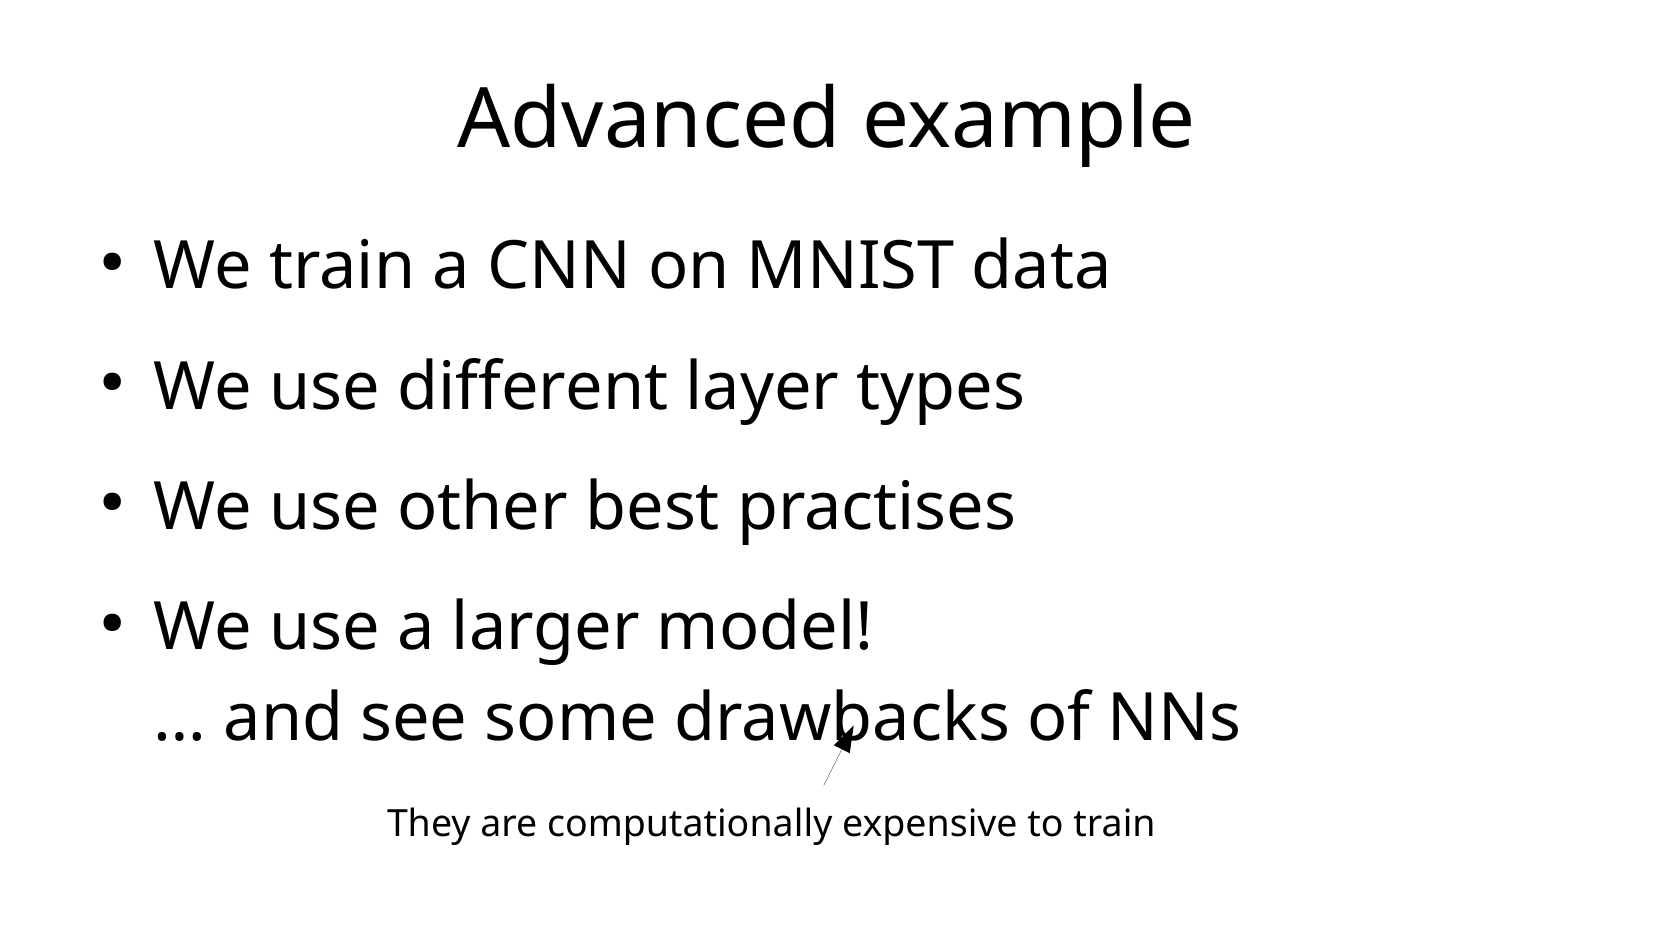

# Advanced example
We train a CNN on MNIST data
We use different layer types
We use other best practises
We use a larger model!
… and see some drawbacks of NNs
They are computationally expensive to train